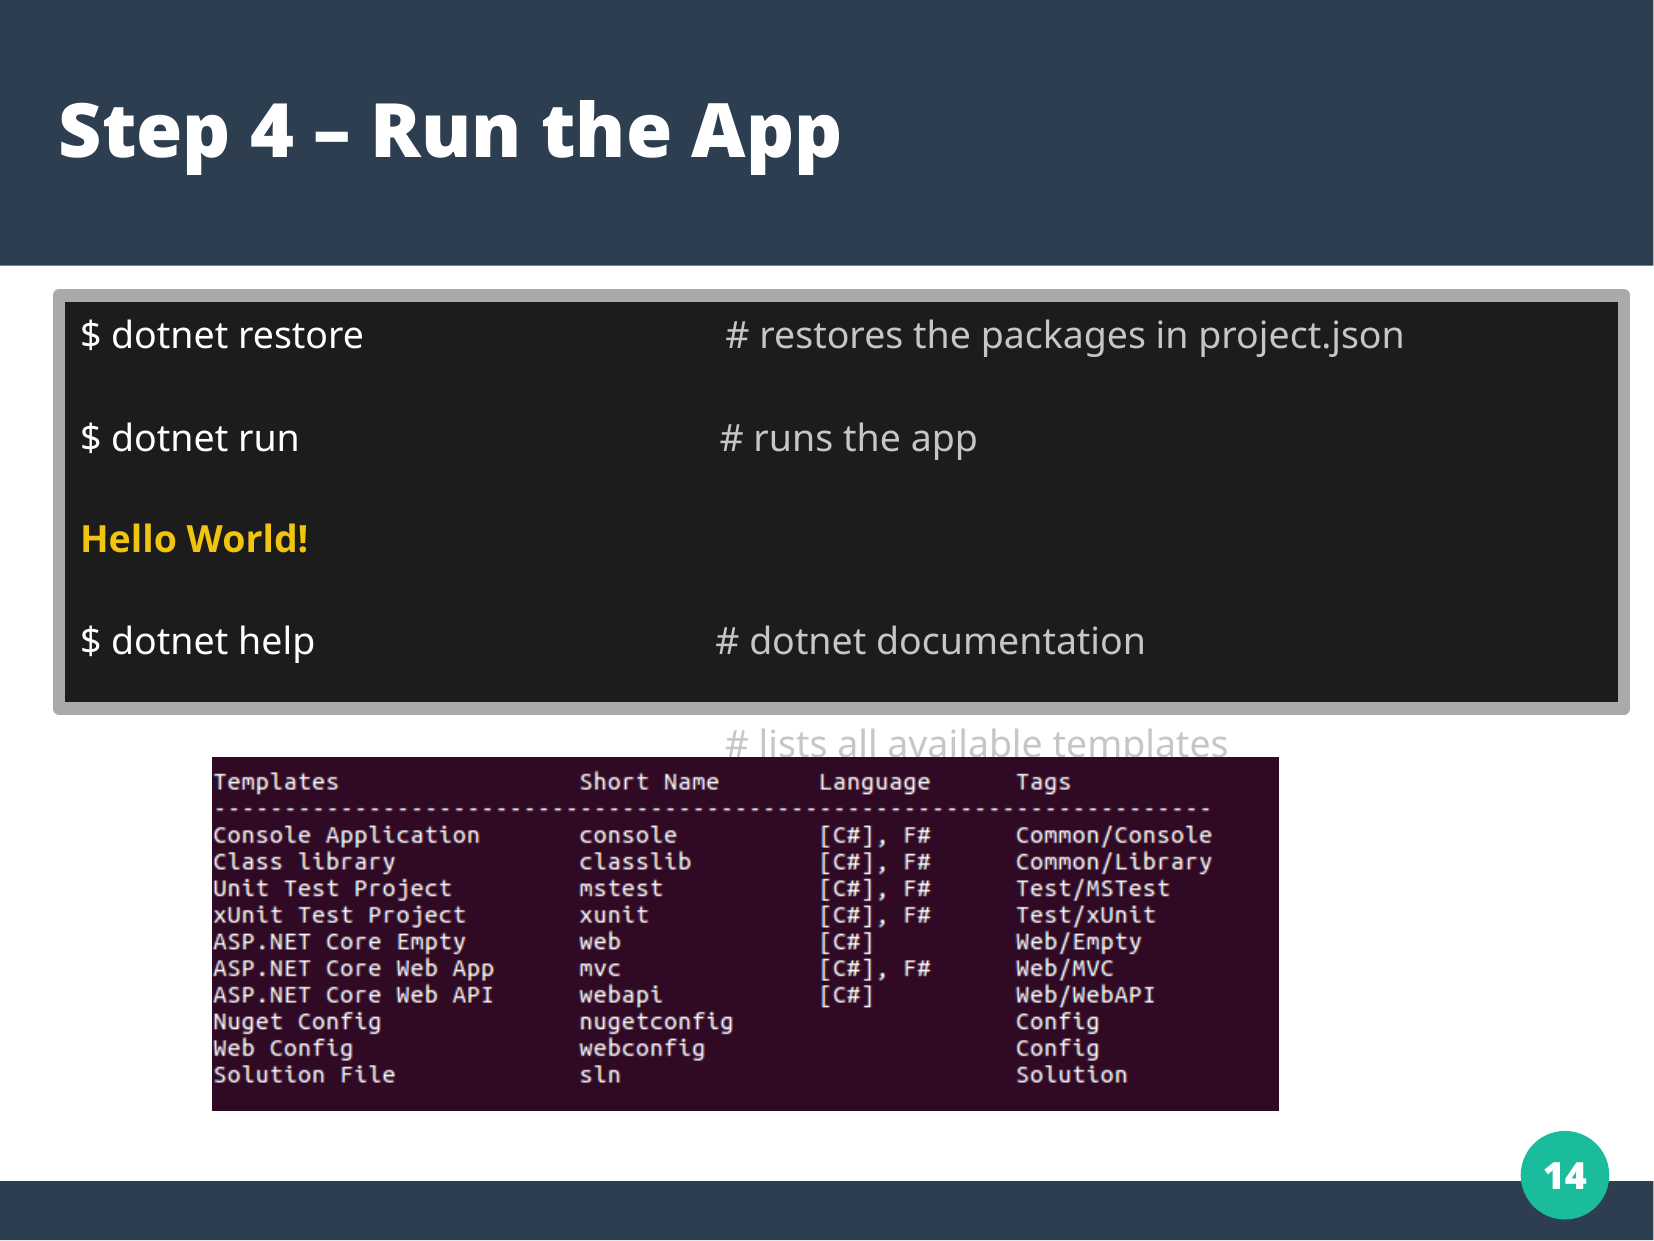

# Step 4 – Run the App
$ dotnet restore # restores the packages in project.json
$ dotnet run # runs the app
Hello World!
$ dotnet help # dotnet documentation
$ dotnet new -all # lists all available templates
14